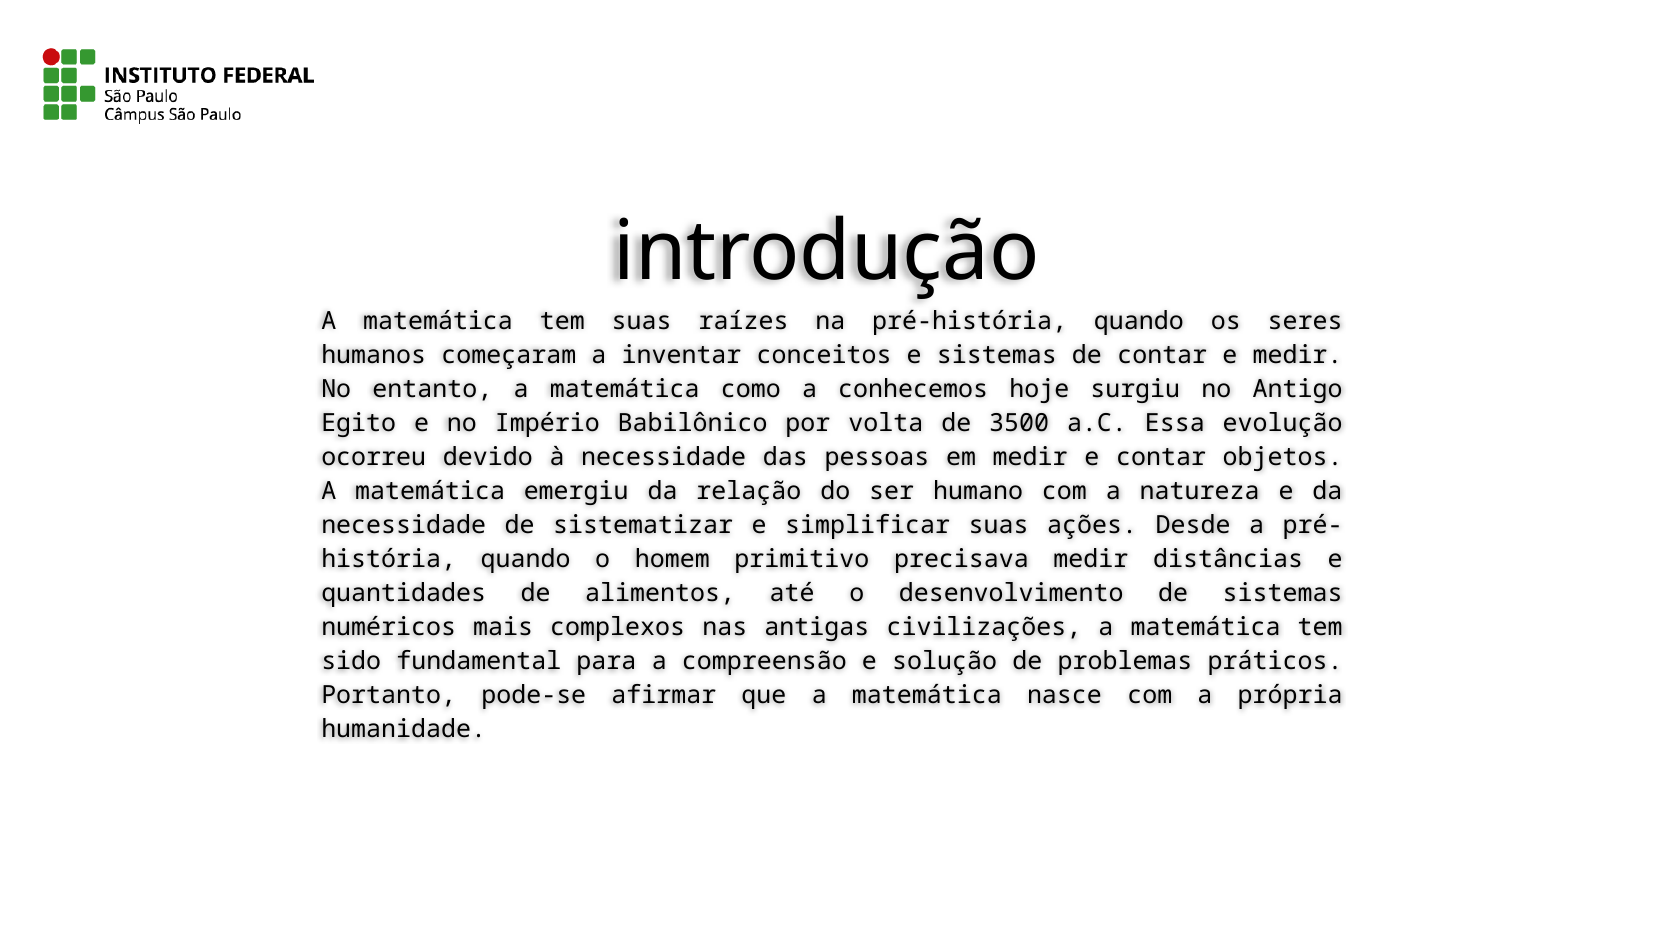

# introdução
A matemática tem suas raízes na pré-história, quando os seres humanos começaram a inventar conceitos e sistemas de contar e medir. No entanto, a matemática como a conhecemos hoje surgiu no Antigo Egito e no Império Babilônico por volta de 3500 a.C. Essa evolução ocorreu devido à necessidade das pessoas em medir e contar objetos. A matemática emergiu da relação do ser humano com a natureza e da necessidade de sistematizar e simplificar suas ações. Desde a pré-história, quando o homem primitivo precisava medir distâncias e quantidades de alimentos, até o desenvolvimento de sistemas numéricos mais complexos nas antigas civilizações, a matemática tem sido fundamental para a compreensão e solução de problemas práticos. Portanto, pode-se afirmar que a matemática nasce com a própria humanidade.